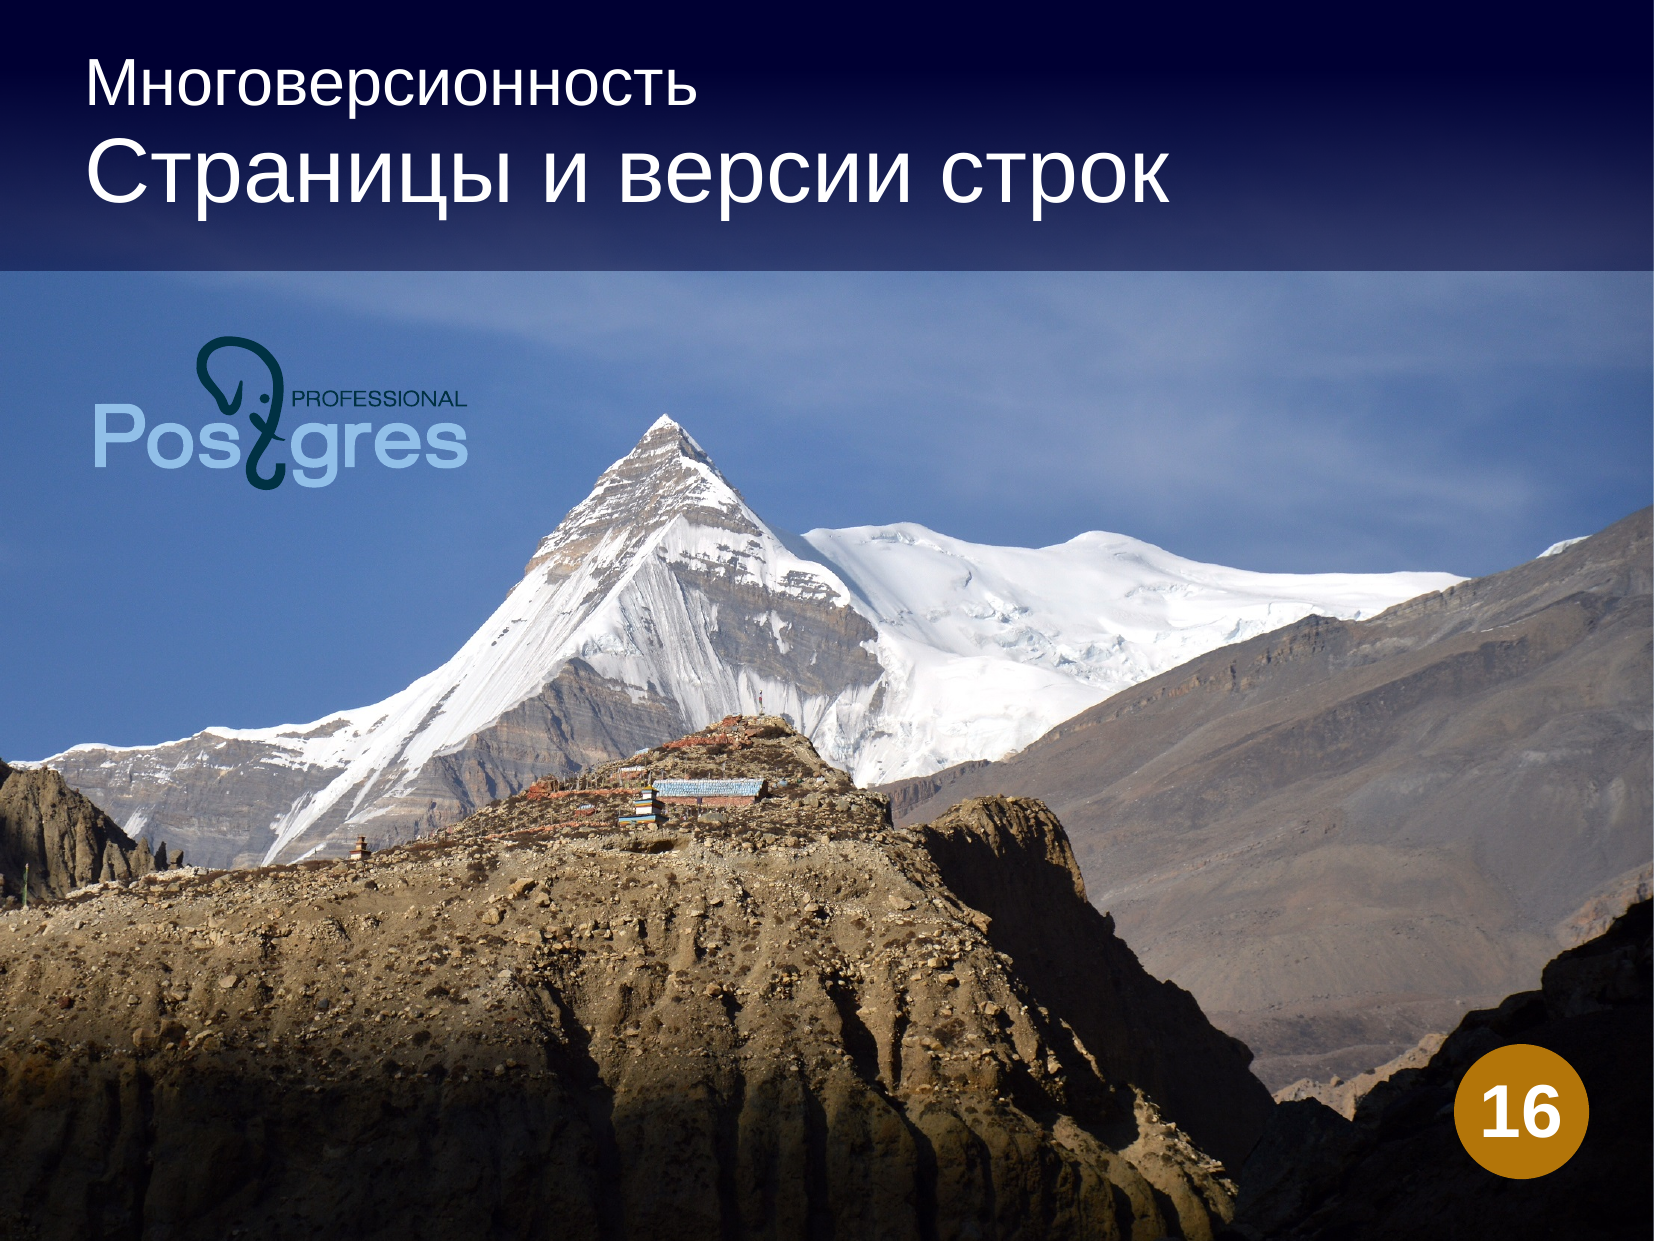

# Многоверсионность Страницы и версии строк
16